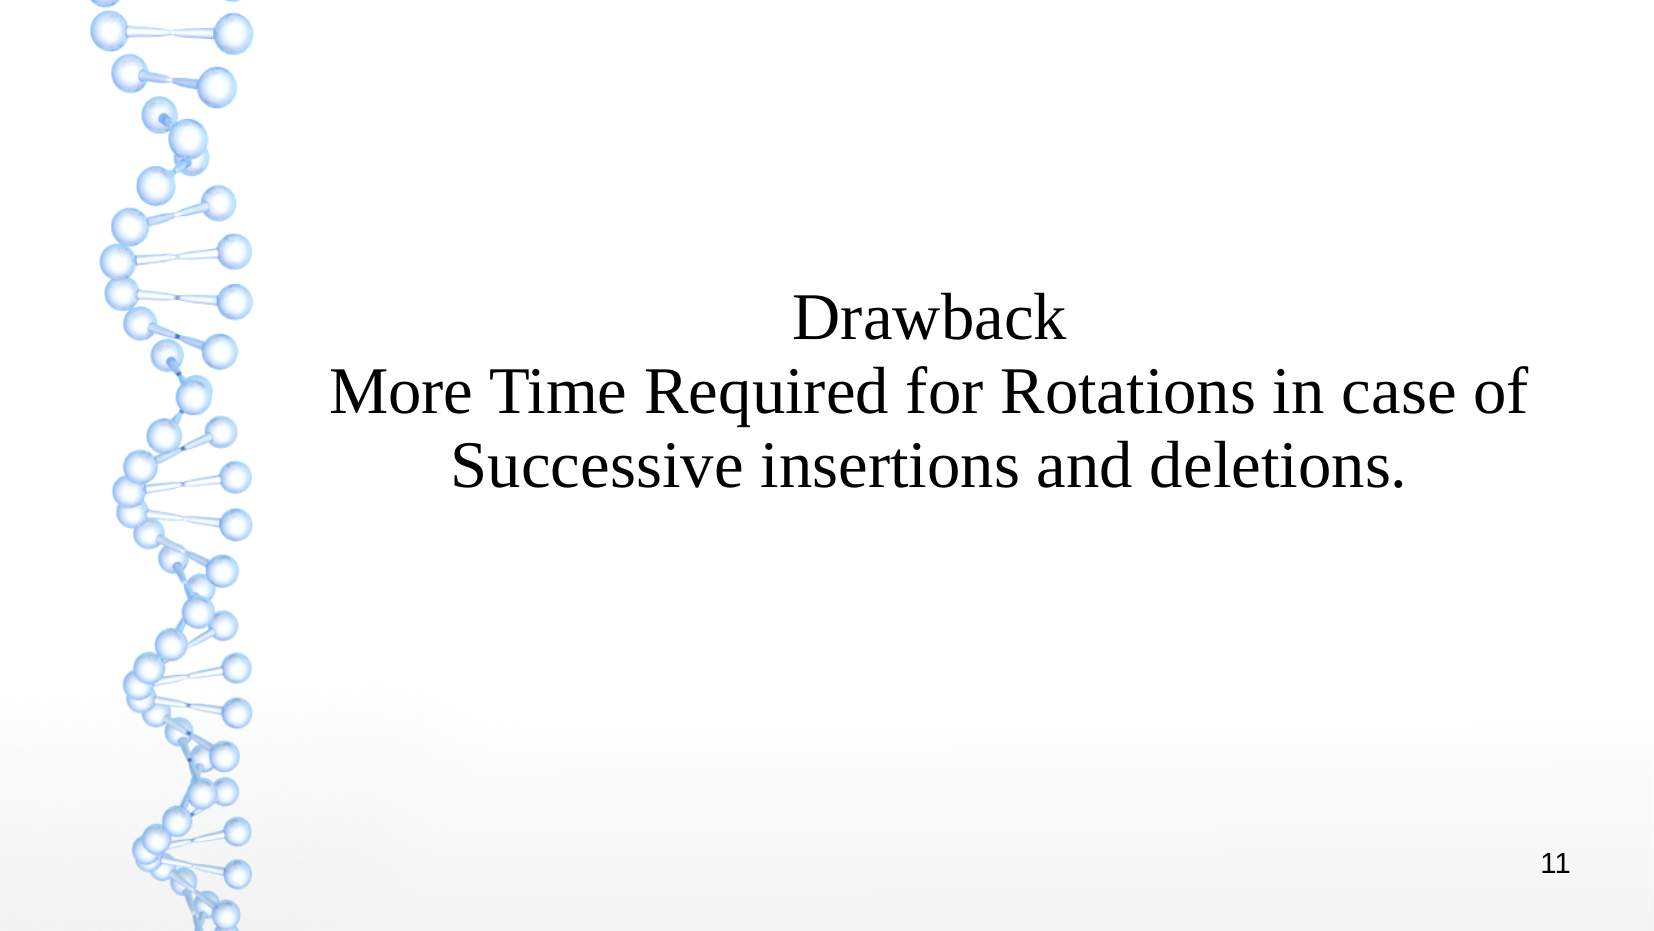

# Drawback
More Time Required for Rotations in case of
Successive insertions and deletions.
11